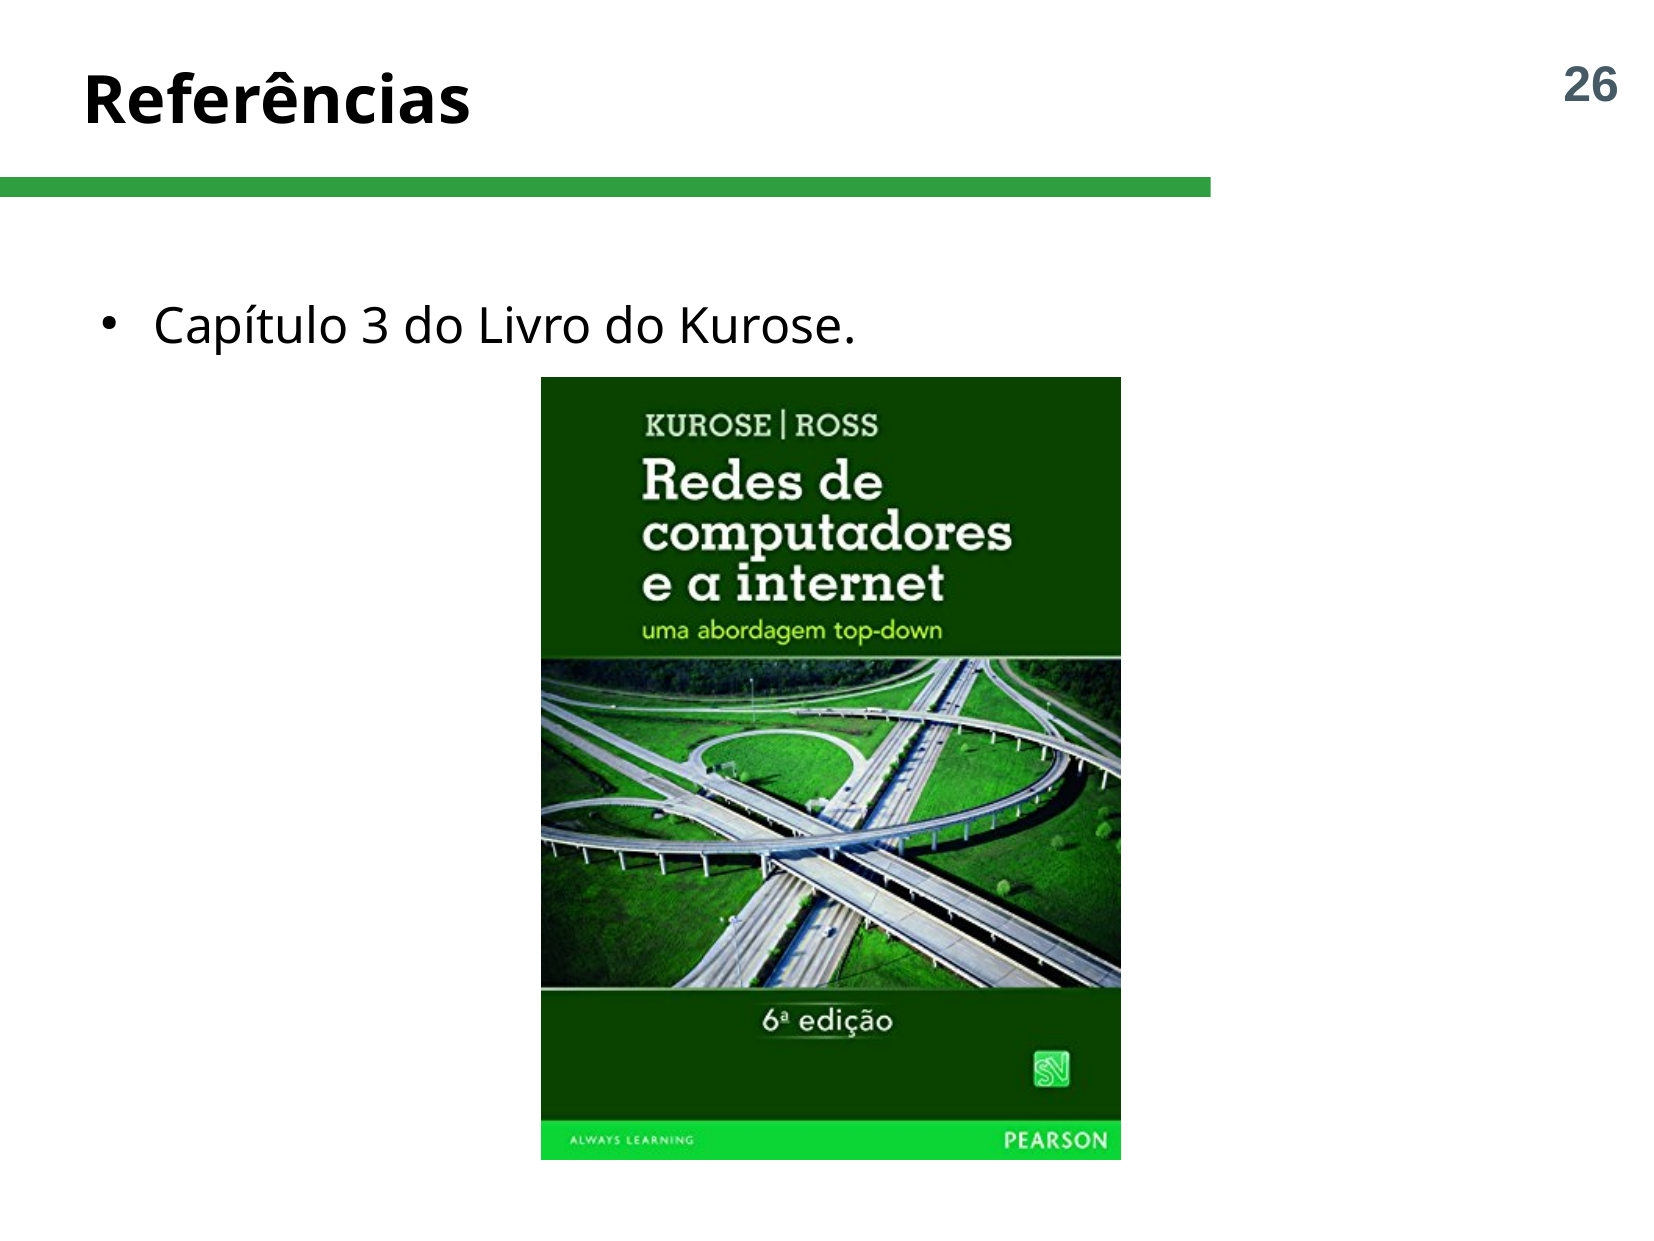

# Referências
Capítulo 3 do Livro do Kurose.